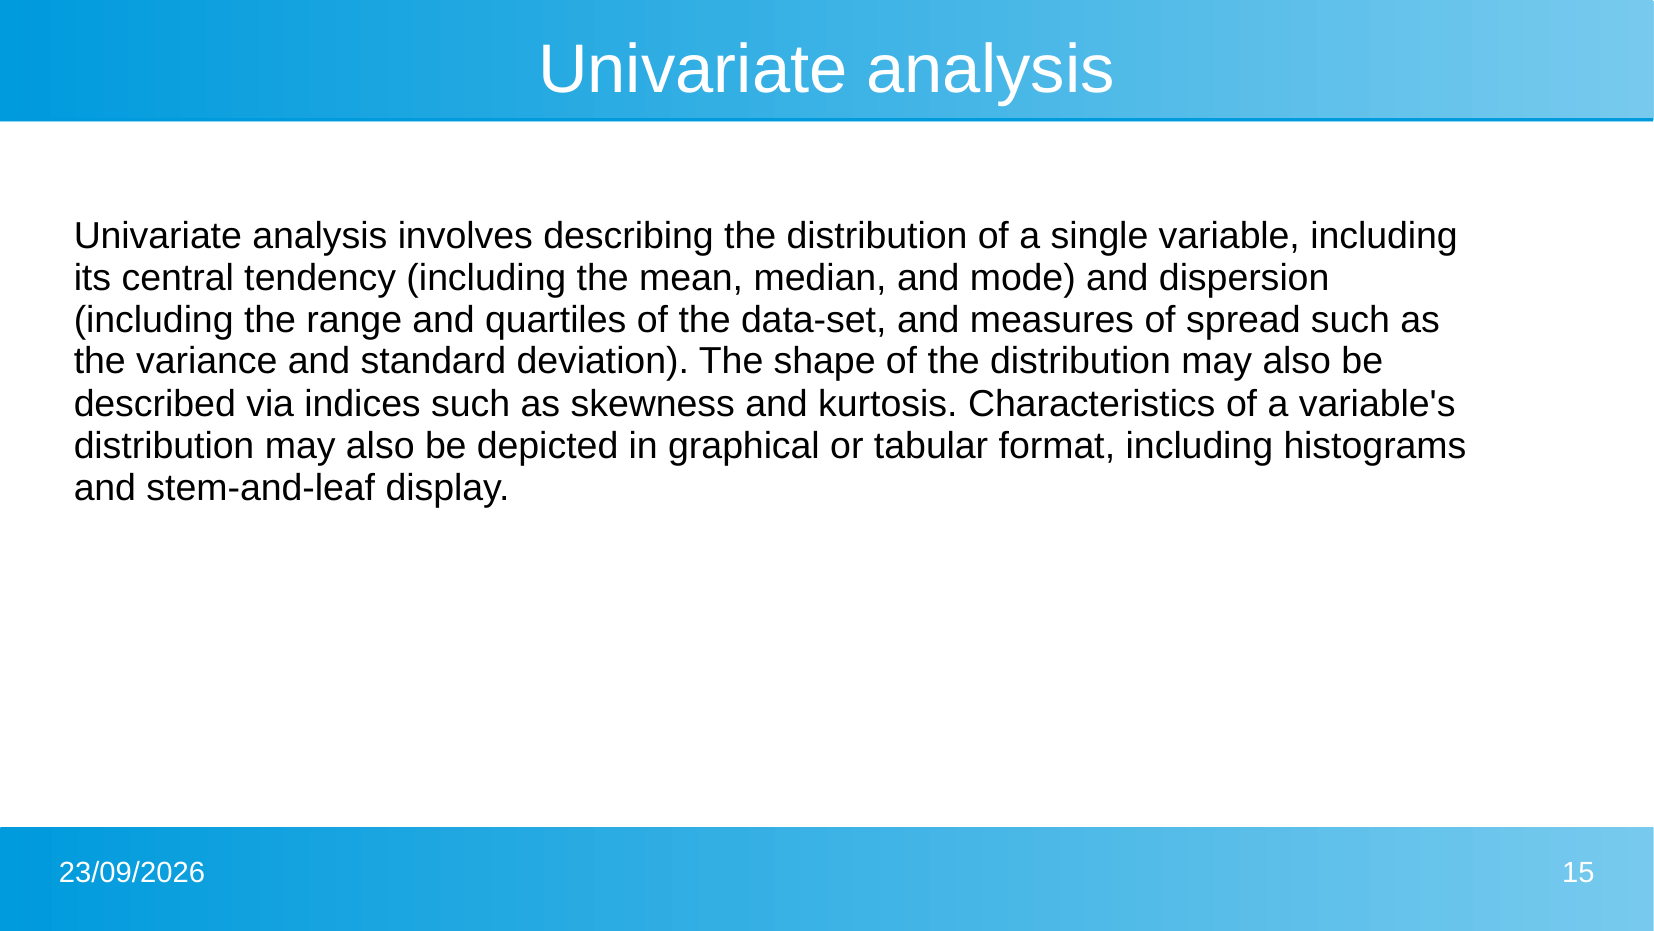

# Univariate analysis
Univariate analysis involves describing the distribution of a single variable, including its central tendency (including the mean, median, and mode) and dispersion (including the range and quartiles of the data-set, and measures of spread such as the variance and standard deviation). The shape of the distribution may also be described via indices such as skewness and kurtosis. Characteristics of a variable's distribution may also be depicted in graphical or tabular format, including histograms and stem-and-leaf display.
15